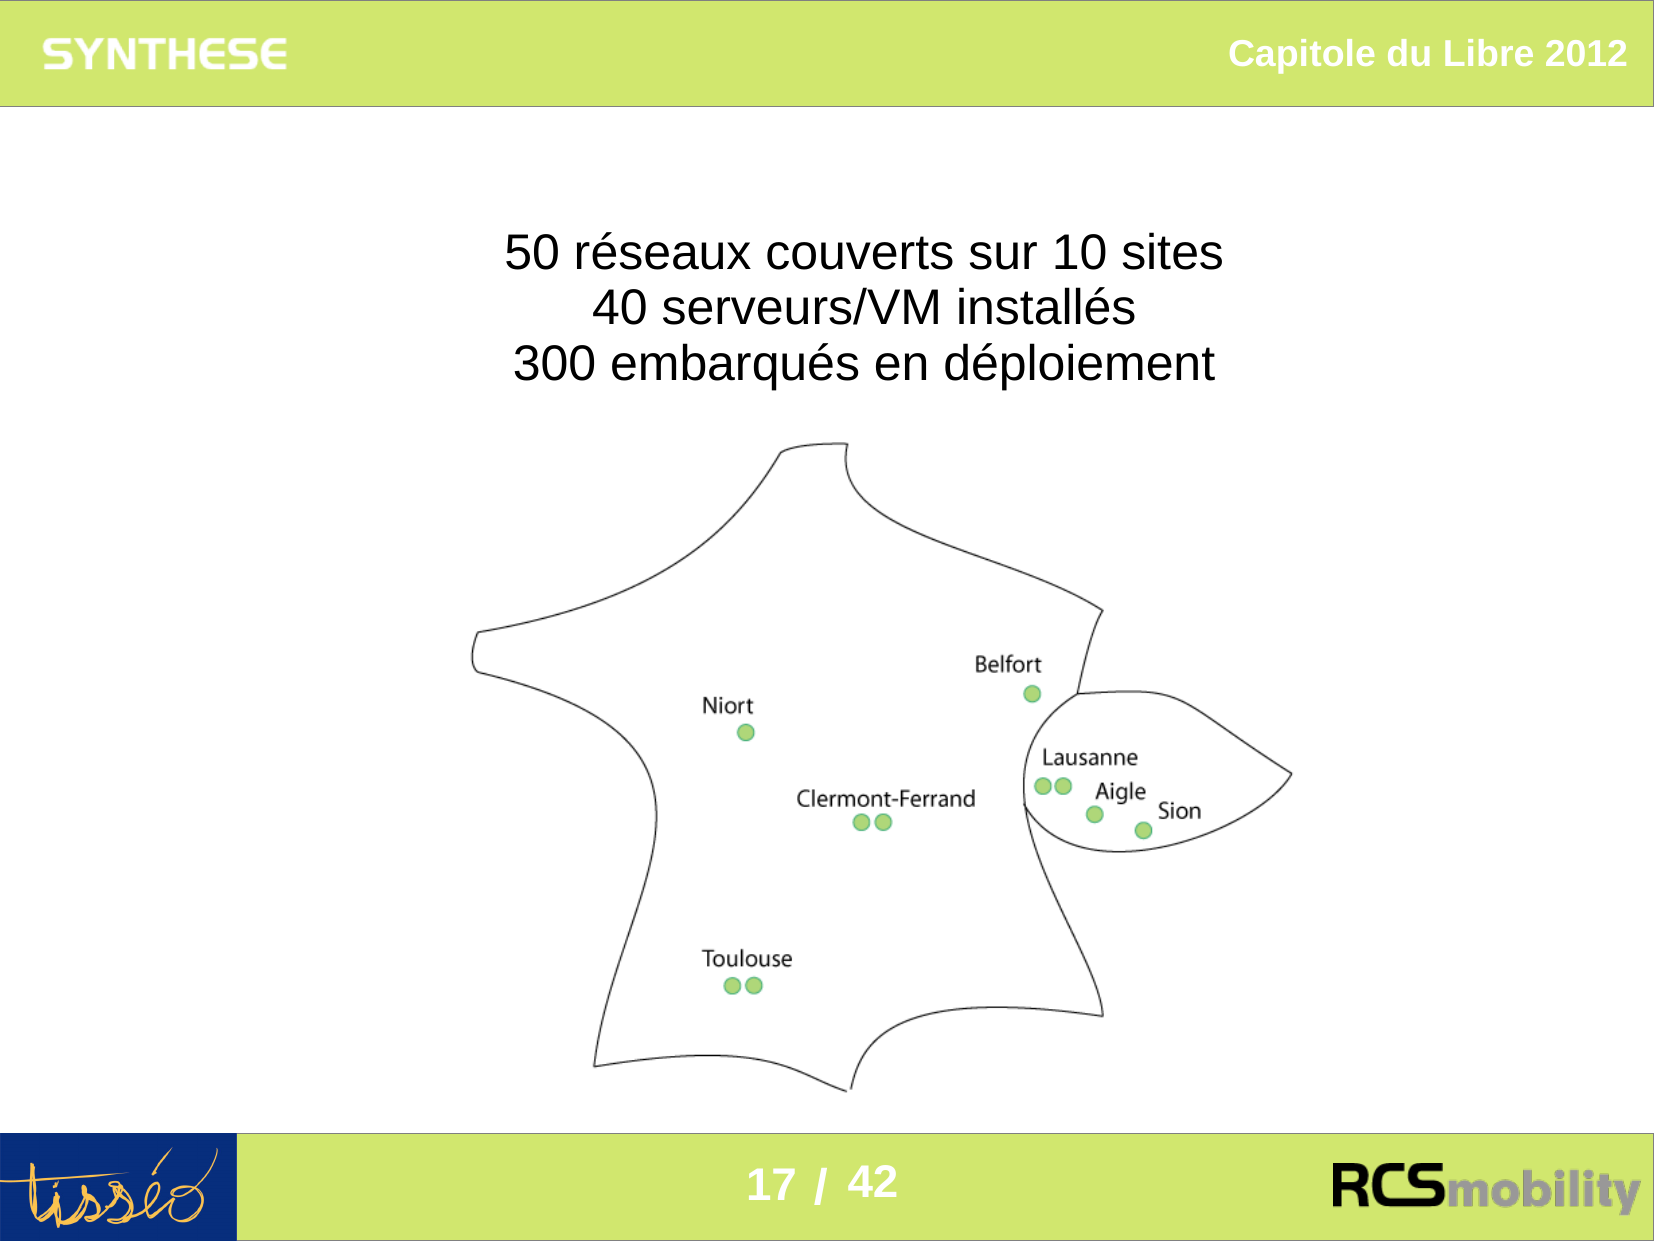

Capitole du Libre 2012
# 50 réseaux couverts sur 10 sites
40 serveurs/VM installés
300 embarqués en déploiement
17
/
42